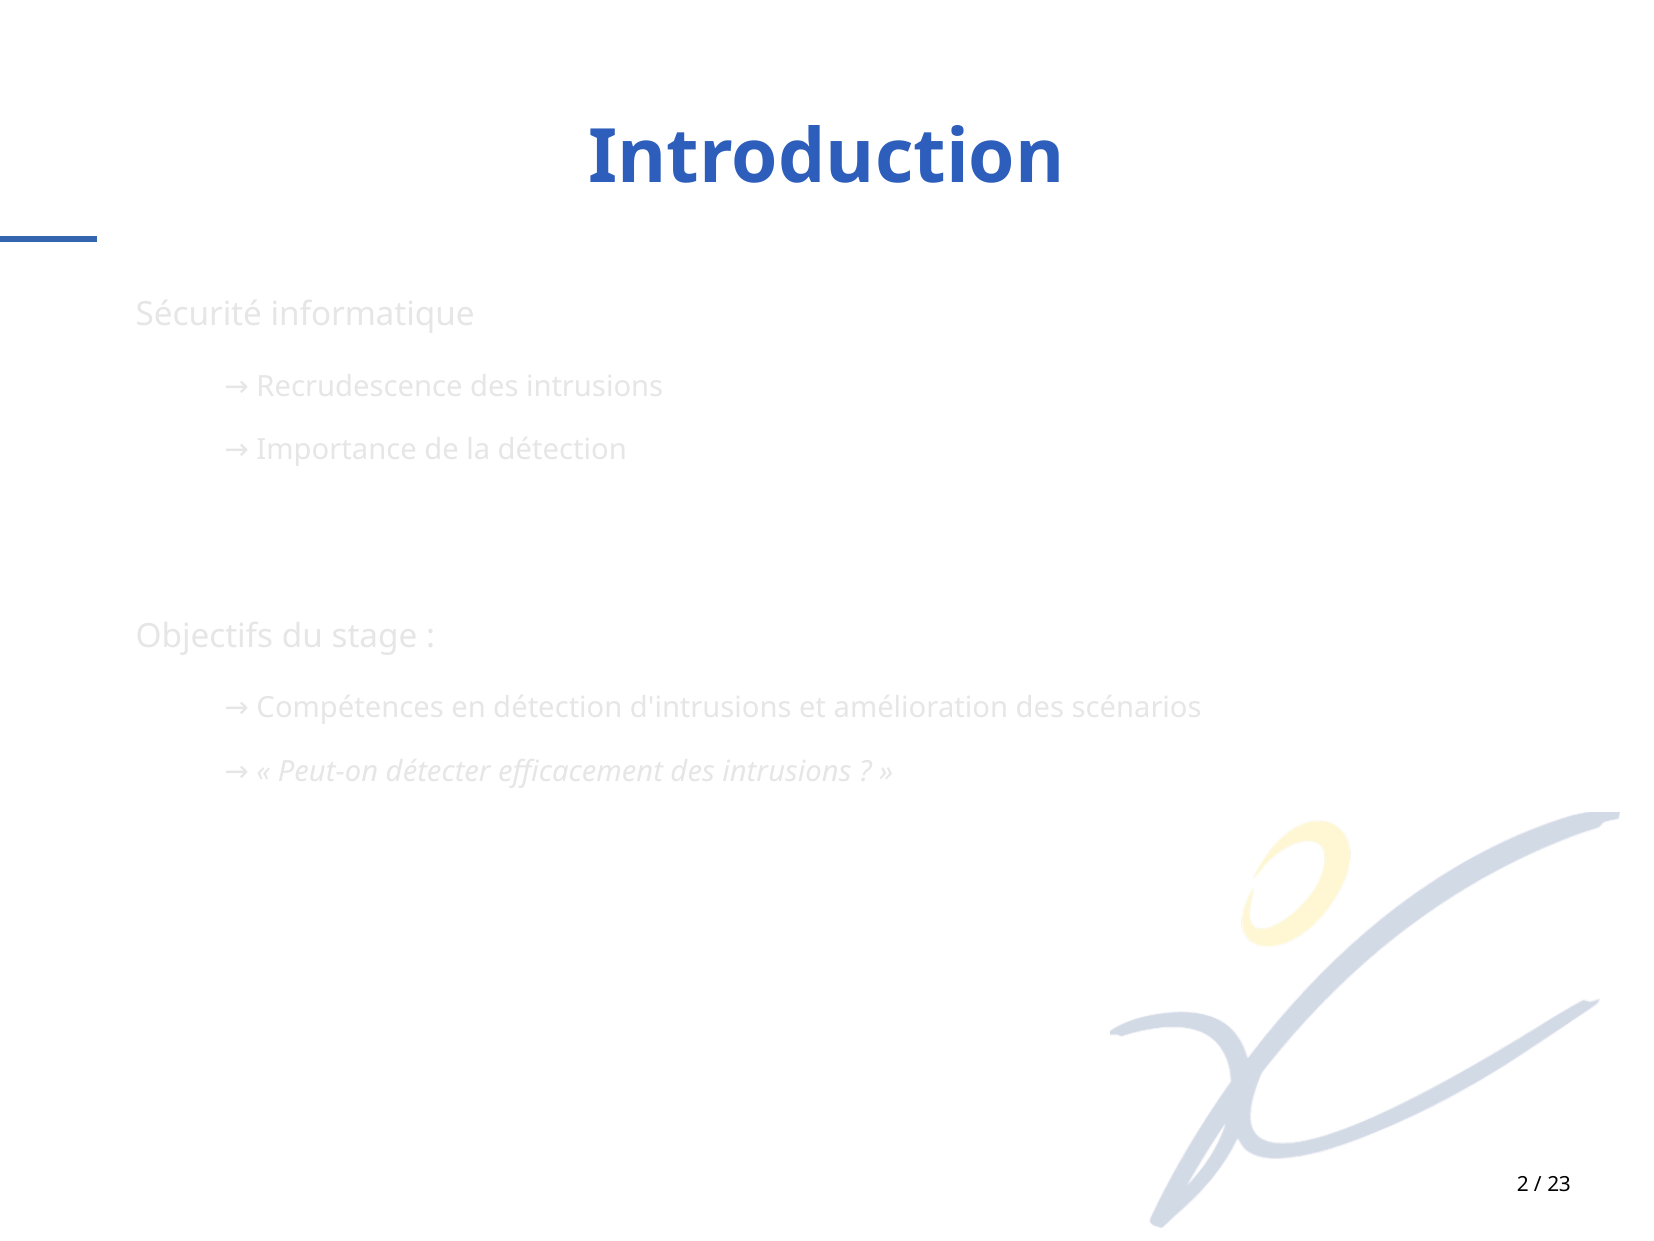

# Introduction
Sécurité informatique
→ Recrudescence des intrusions
→ Importance de la détection
Objectifs du stage :
→ Compétences en détection d'intrusions et amélioration des scénarios
→ « Peut-on détecter efficacement des intrusions ? »
2